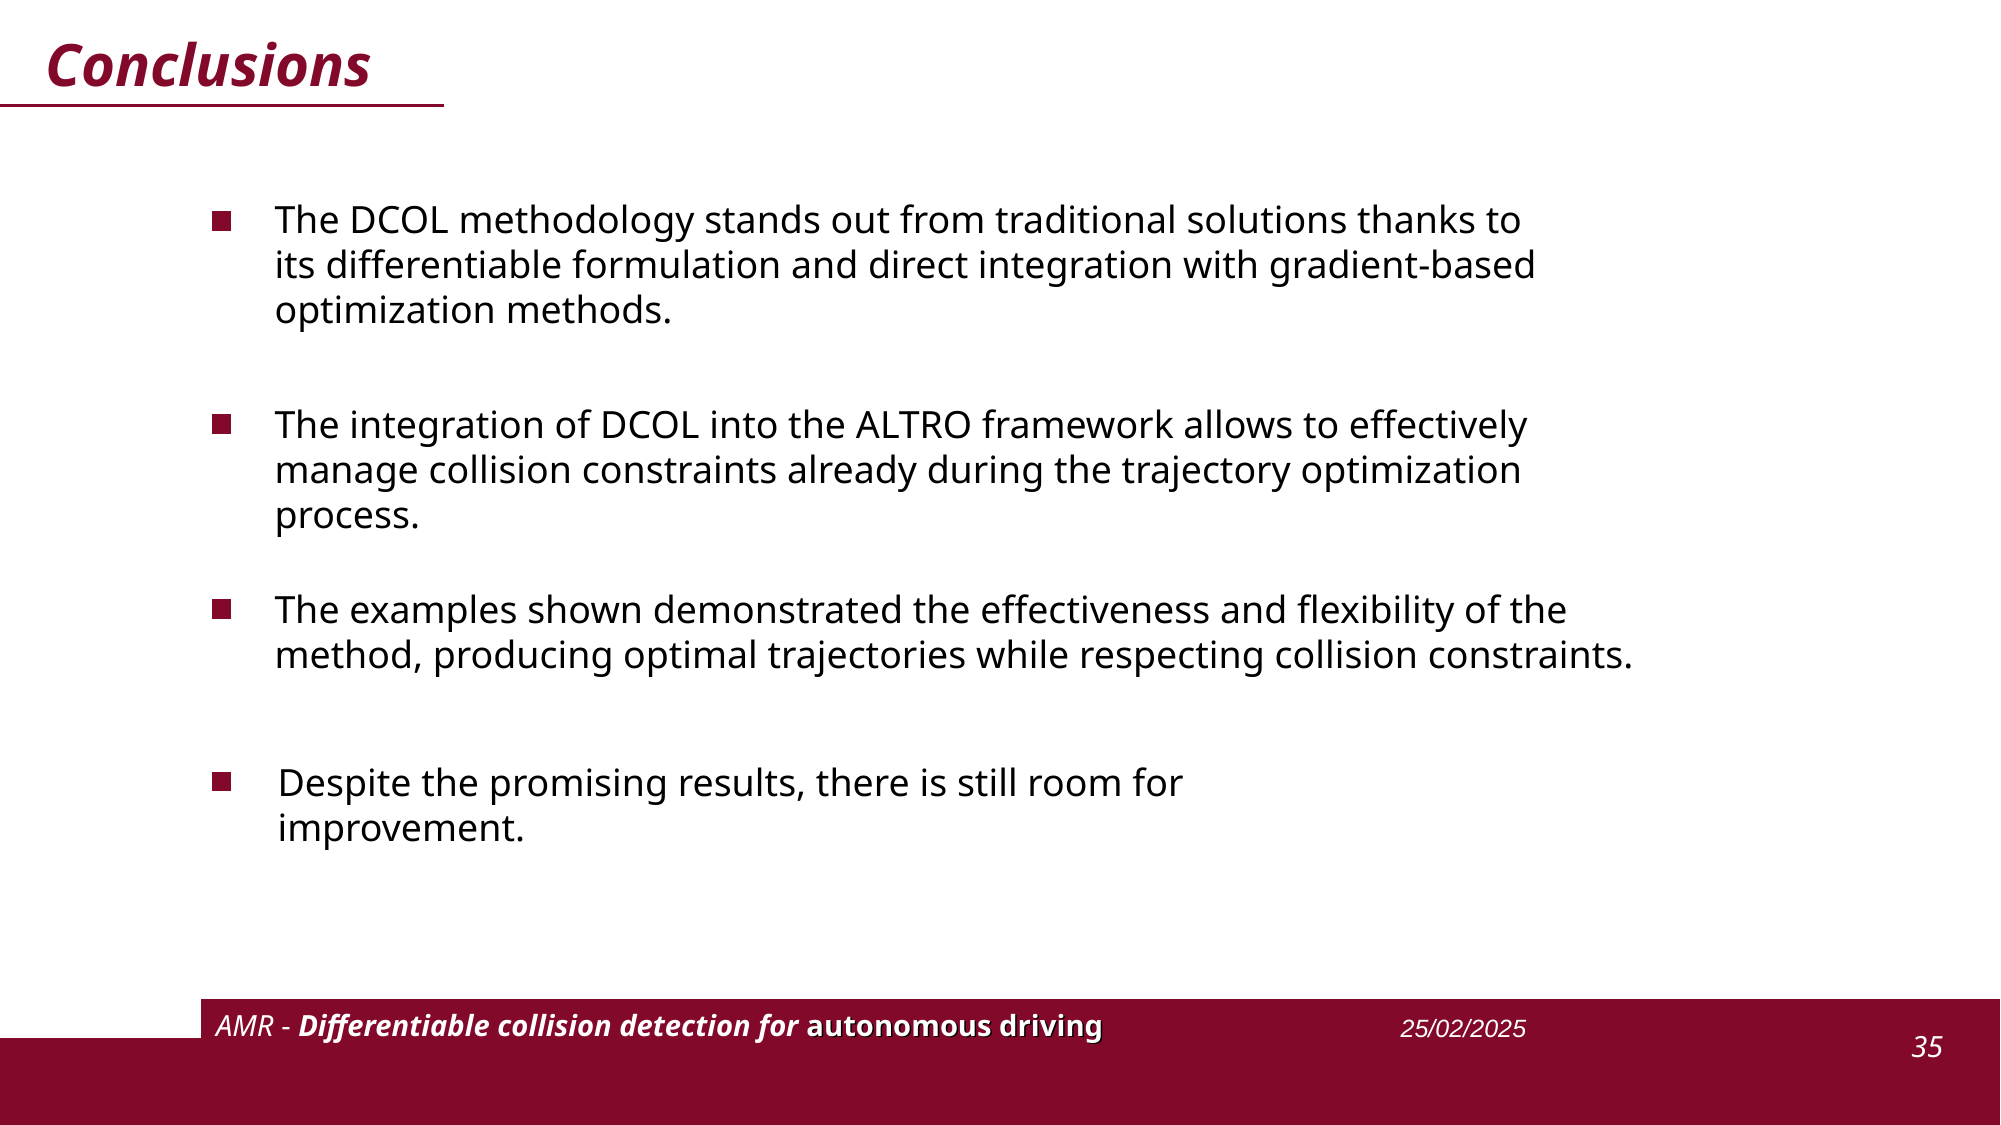

Conclusions
The DCOL methodology stands out from traditional solutions thanks to its differentiable formulation and direct integration with gradient-based optimization methods.
The integration of DCOL into the ALTRO framework allows to effectively manage collision constraints already during the trajectory optimization process.
The examples shown demonstrated the effectiveness and flexibility of the method, producing optimal trajectories while respecting collision constraints.
Despite the promising results, there is still room for improvement.
AMR - Differentiable collision detection for autonomous driving
25/02/2025